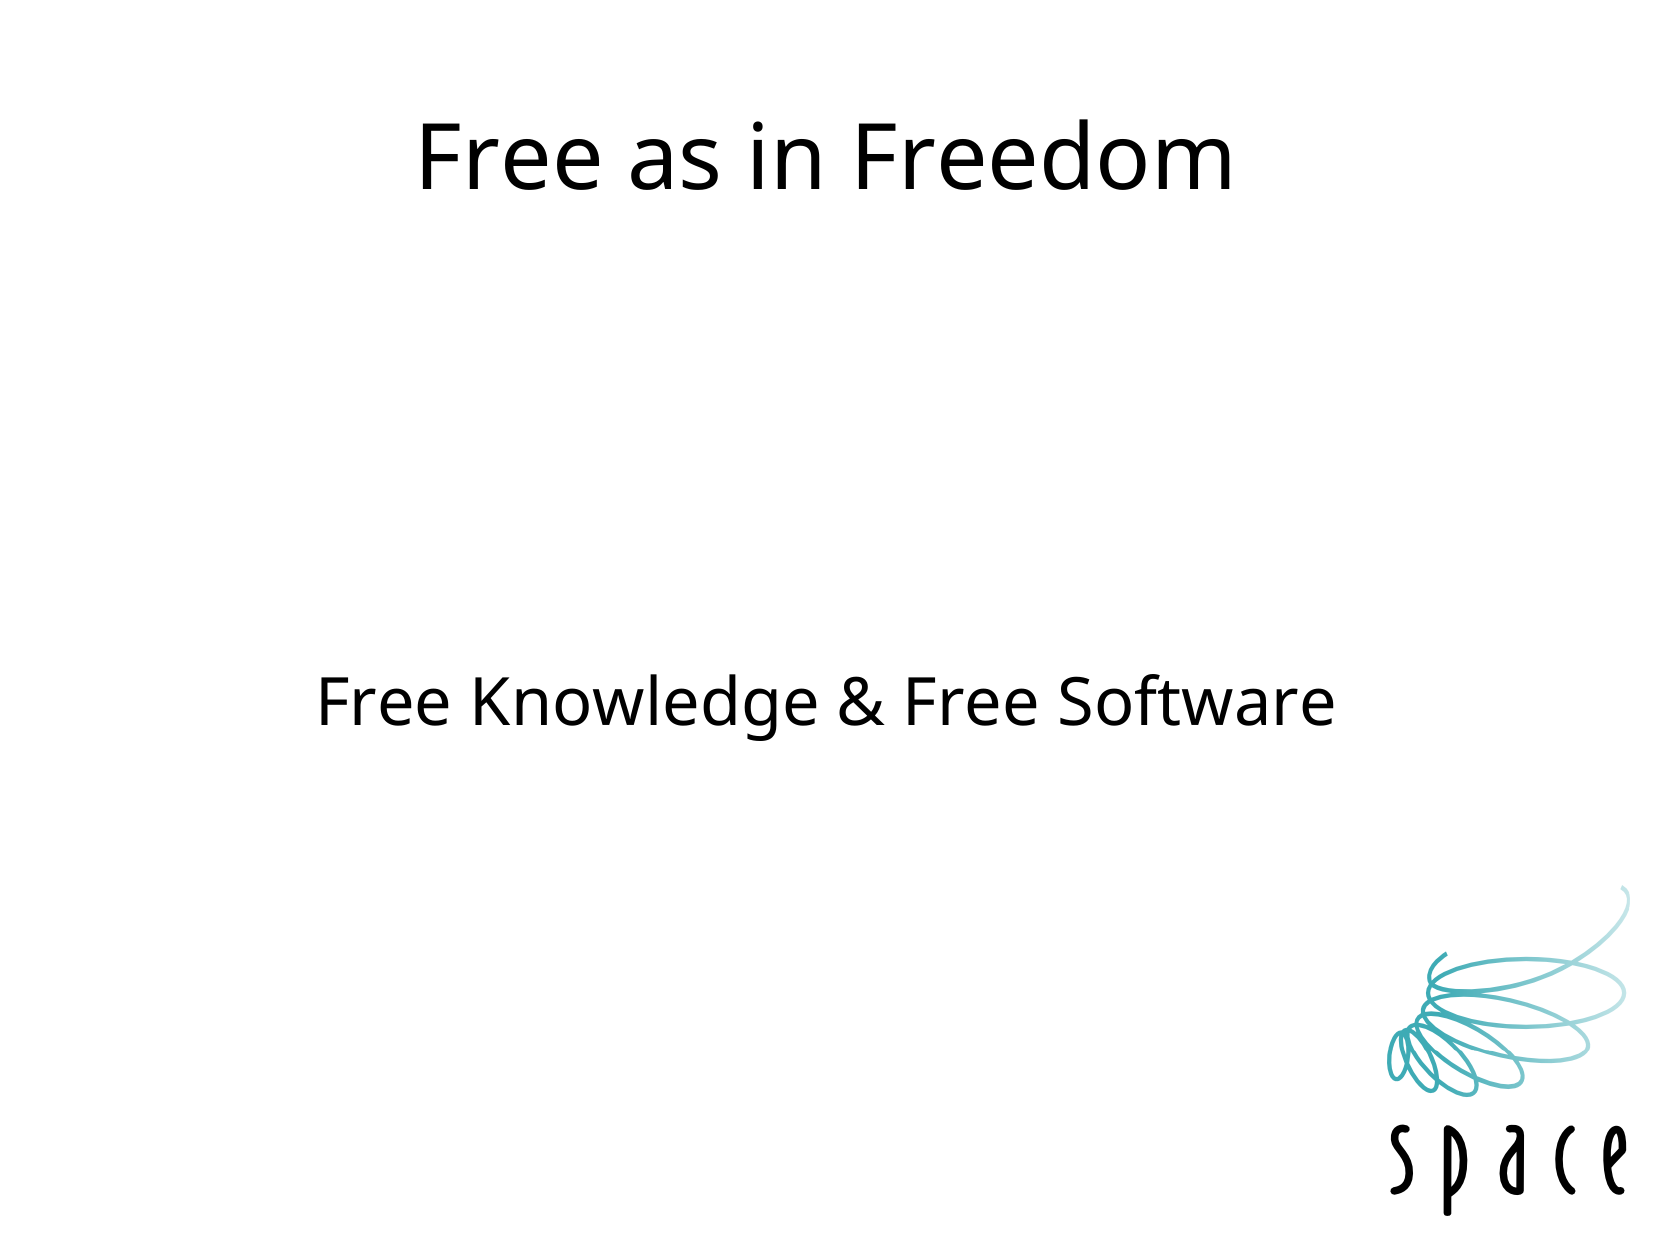

# Free as in Freedom
Free Knowledge & Free Software